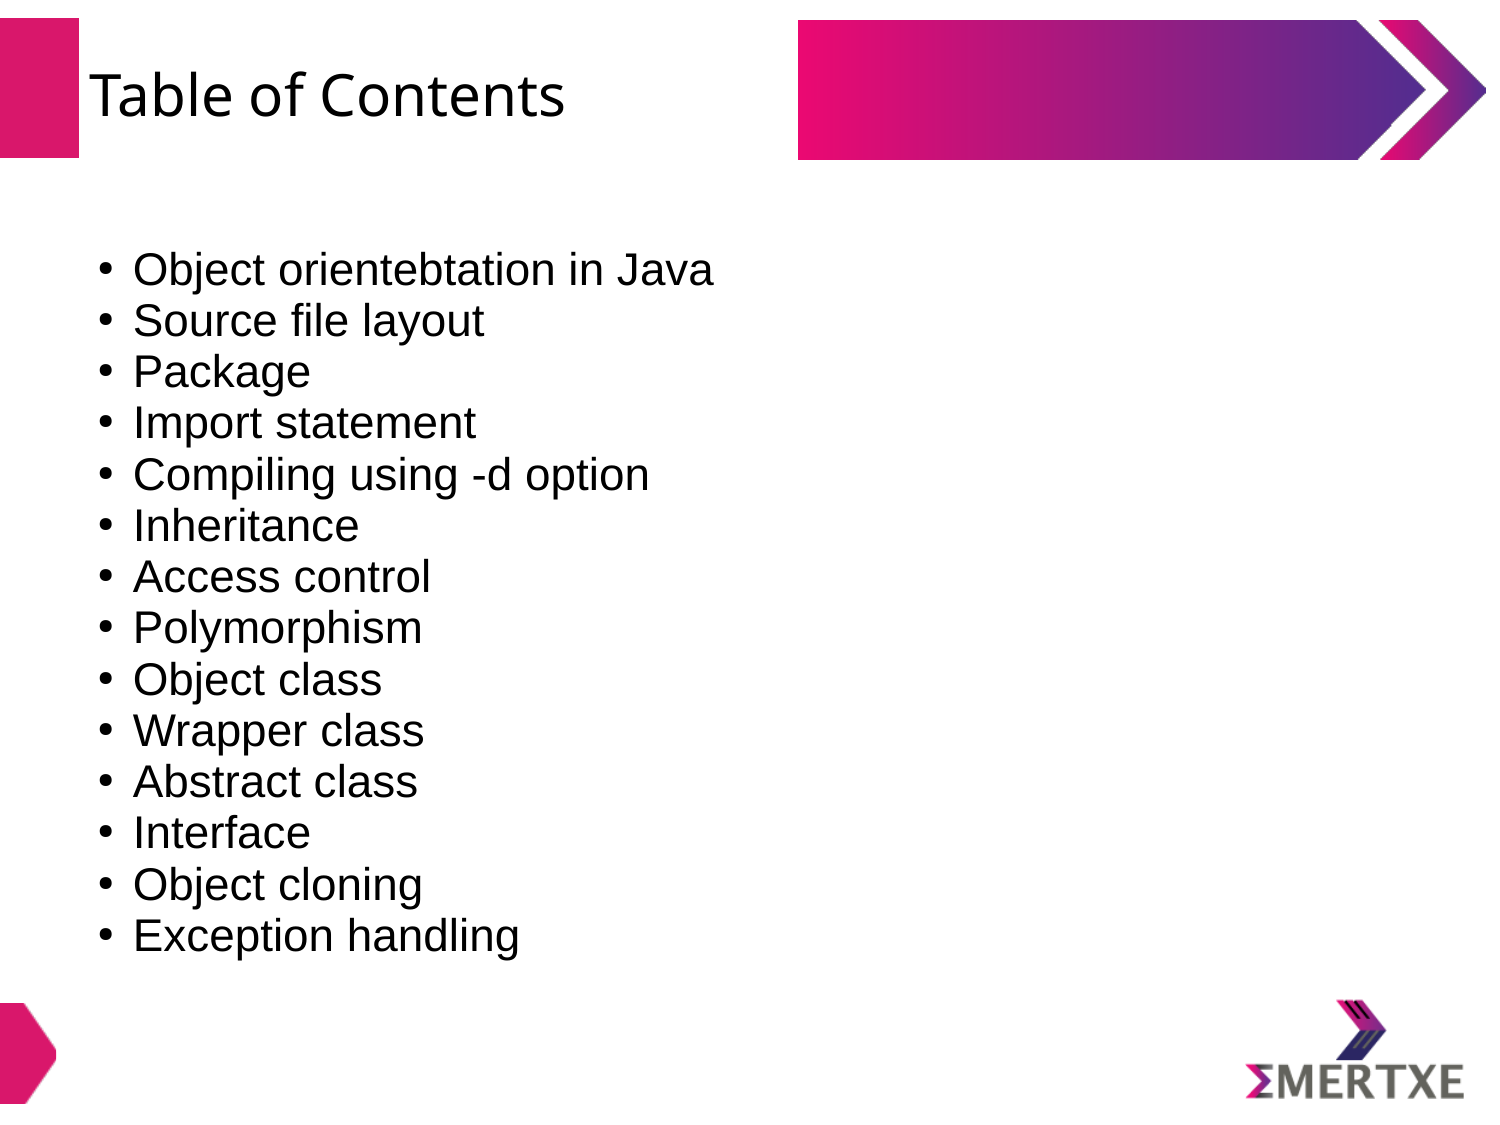

Table of Contents
Object orientebtation in Java
Source file layout
Package
Import statement
Compiling using -d option
Inheritance
Access control
Polymorphism
Object class
Wrapper class
Abstract class
Interface
Object cloning
Exception handling